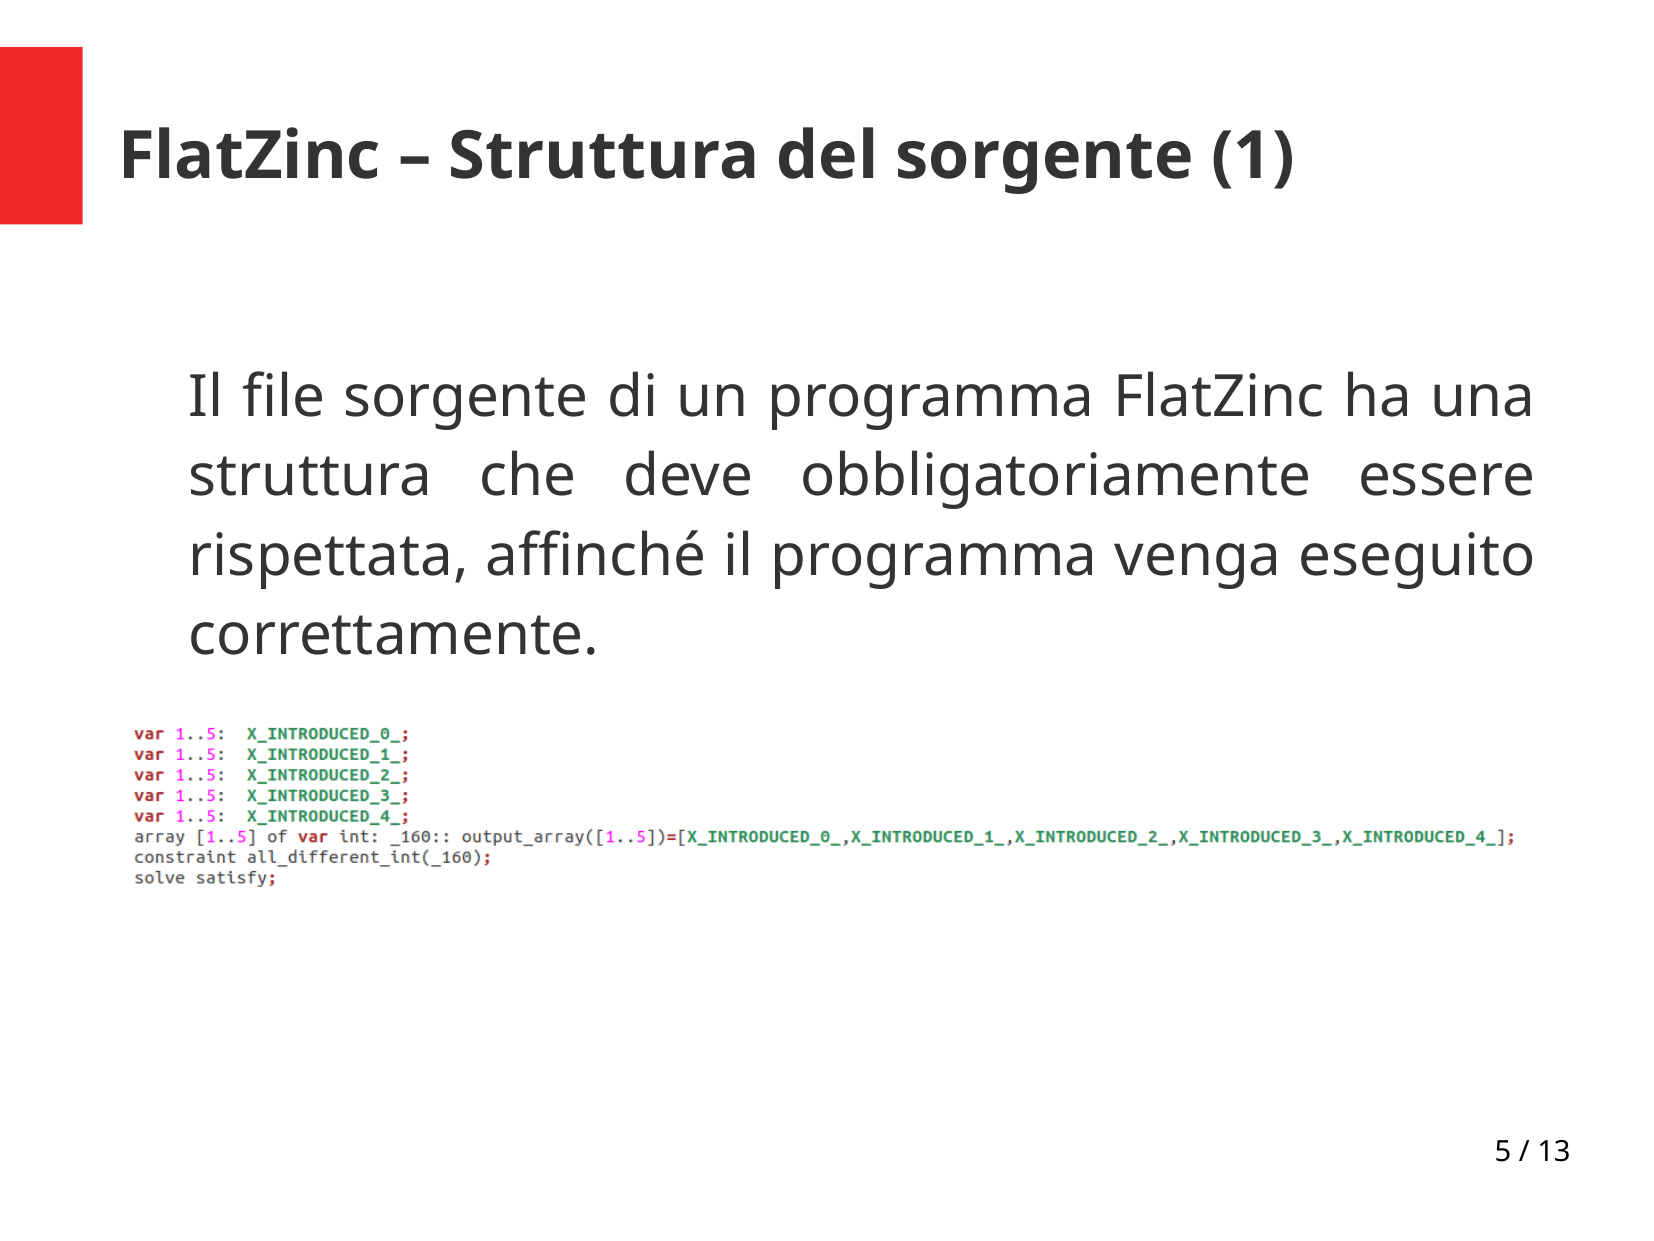

# FlatZinc – Struttura del sorgente (1)
Il file sorgente di un programma FlatZinc ha una struttura che deve obbligatoriamente essere rispettata, affinché il programma venga eseguito correttamente.
5